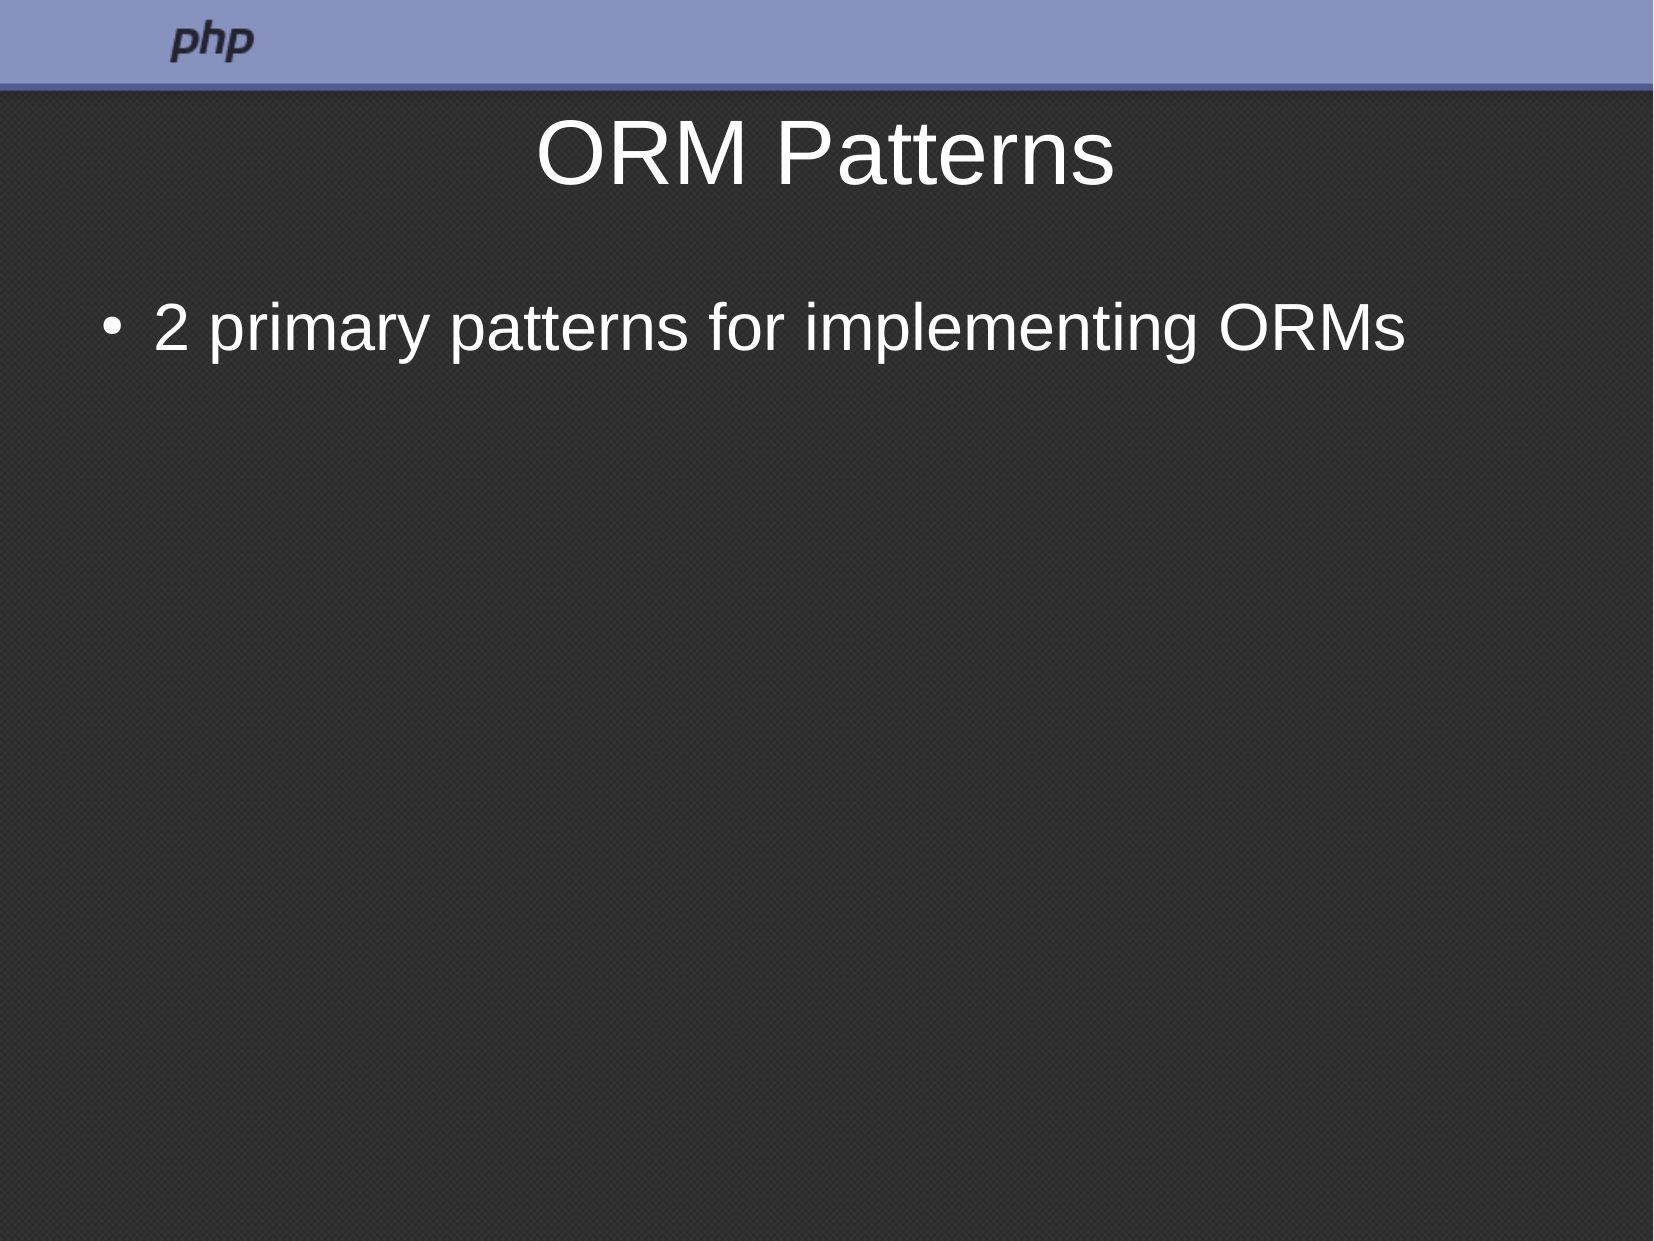

# ORM Patterns
2 primary patterns for implementing ORMs